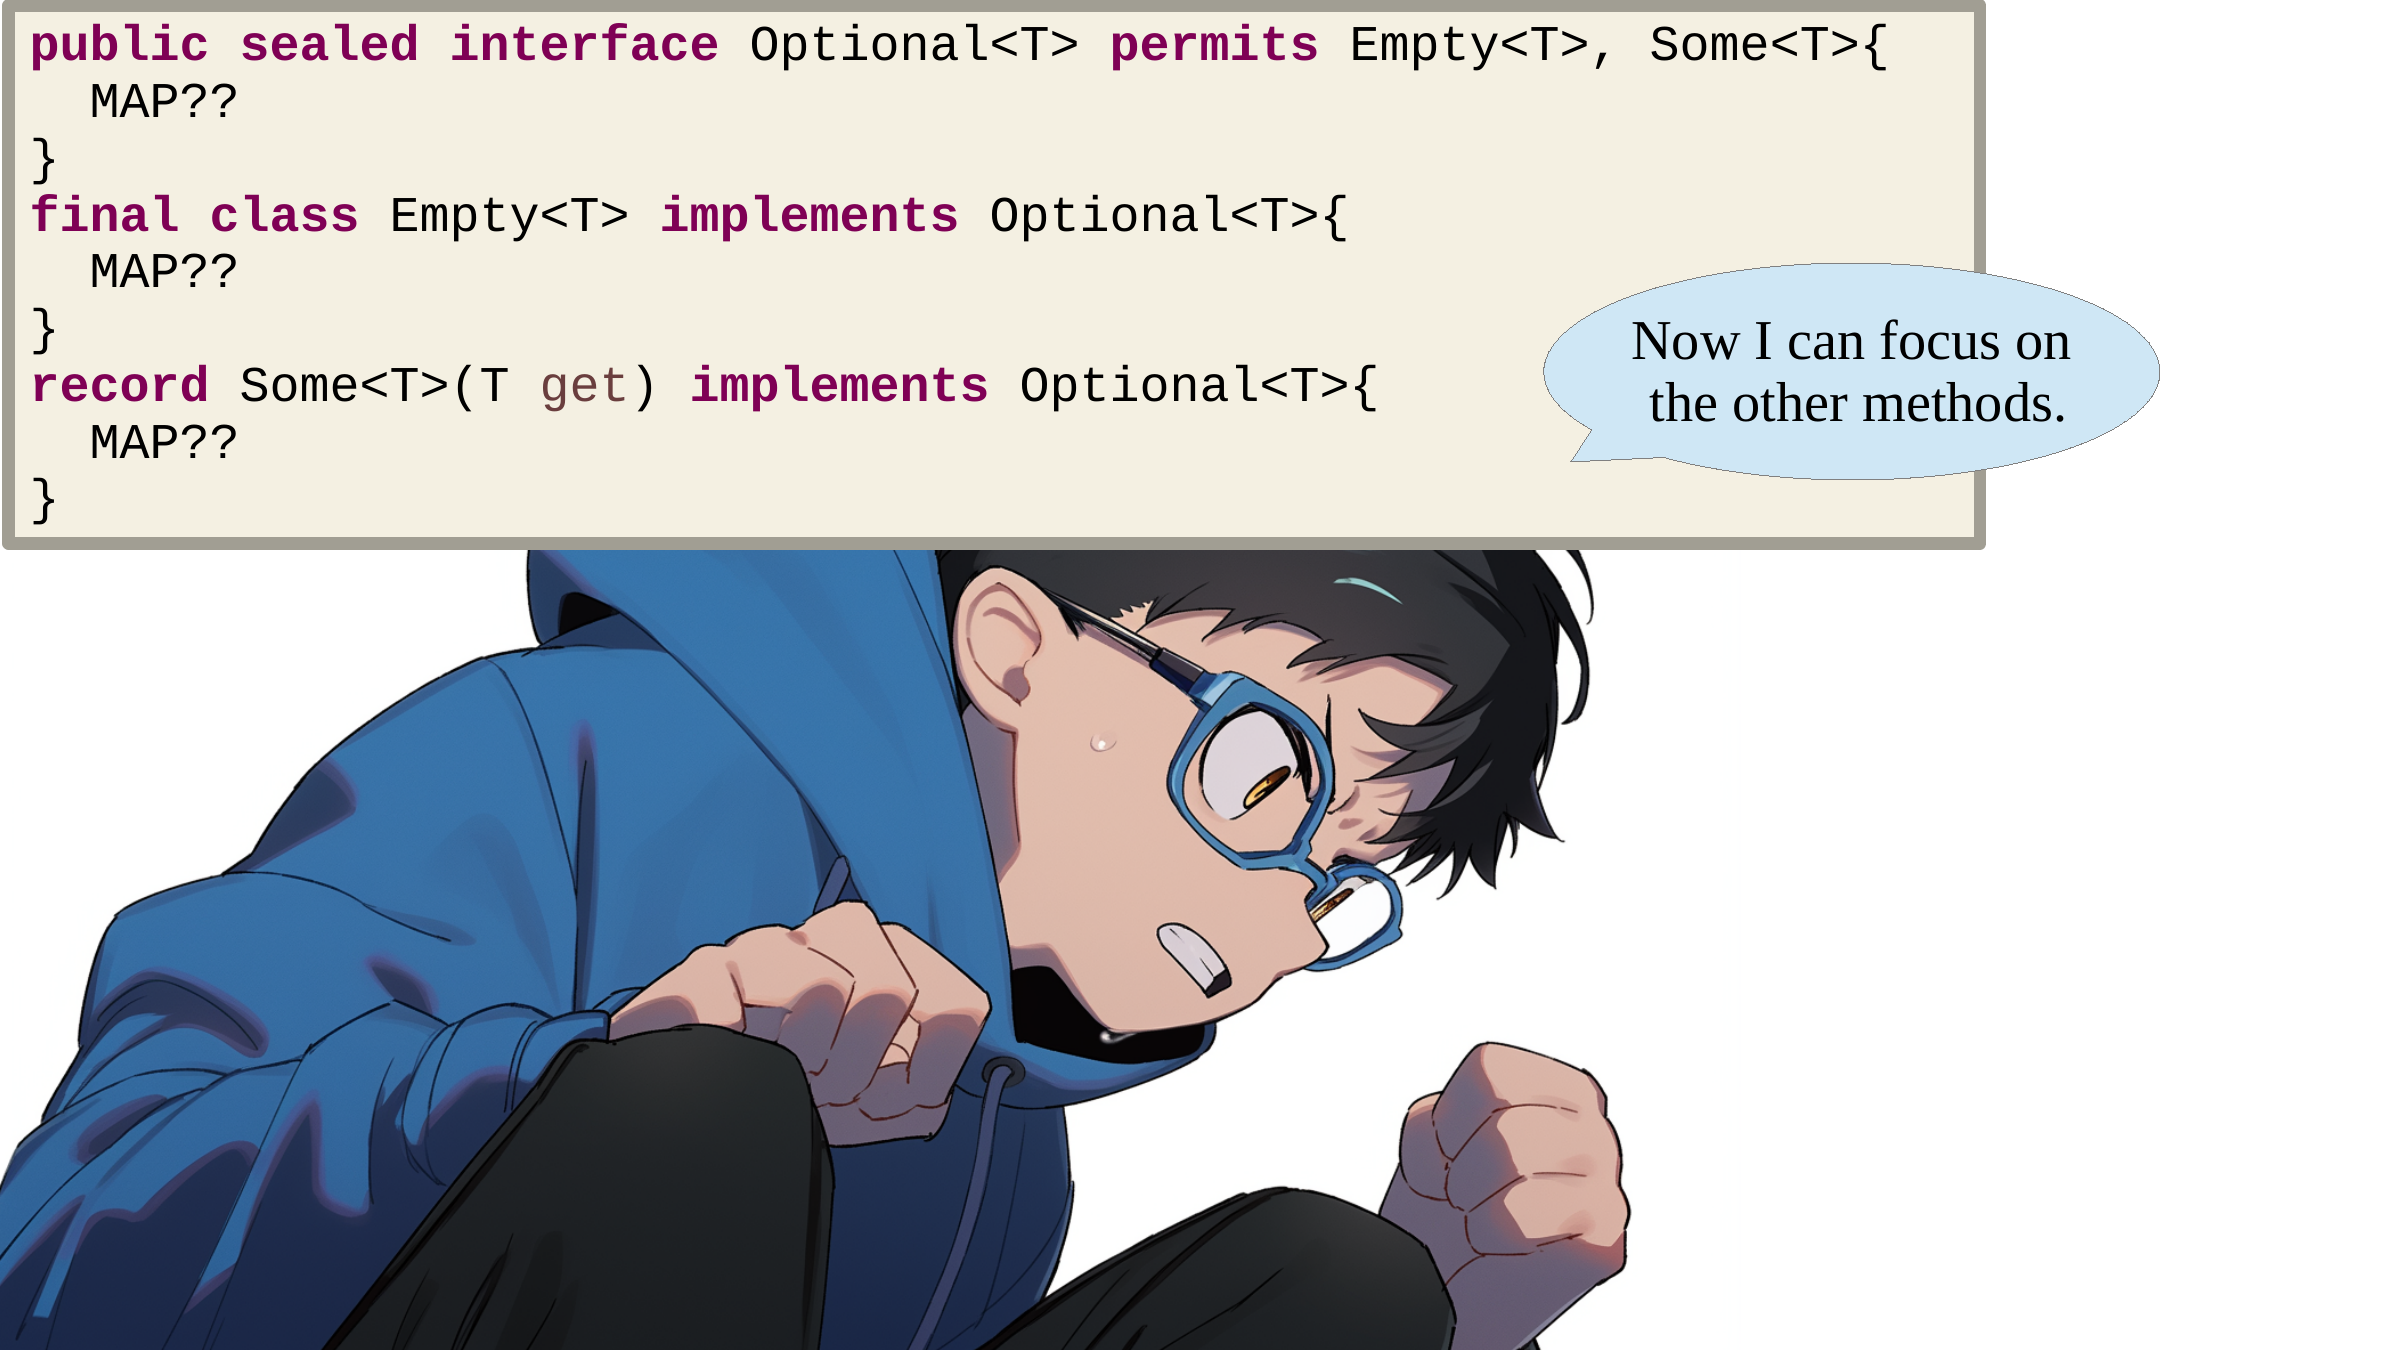

public sealed interface Optional<T> permits Empty<T>, Some<T>{
 MAP??
}
final class Empty<T> implements Optional<T>{
 MAP??
}
record Some<T>(T get) implements Optional<T>{
 MAP??
}
Now I can focus on
 the other methods.